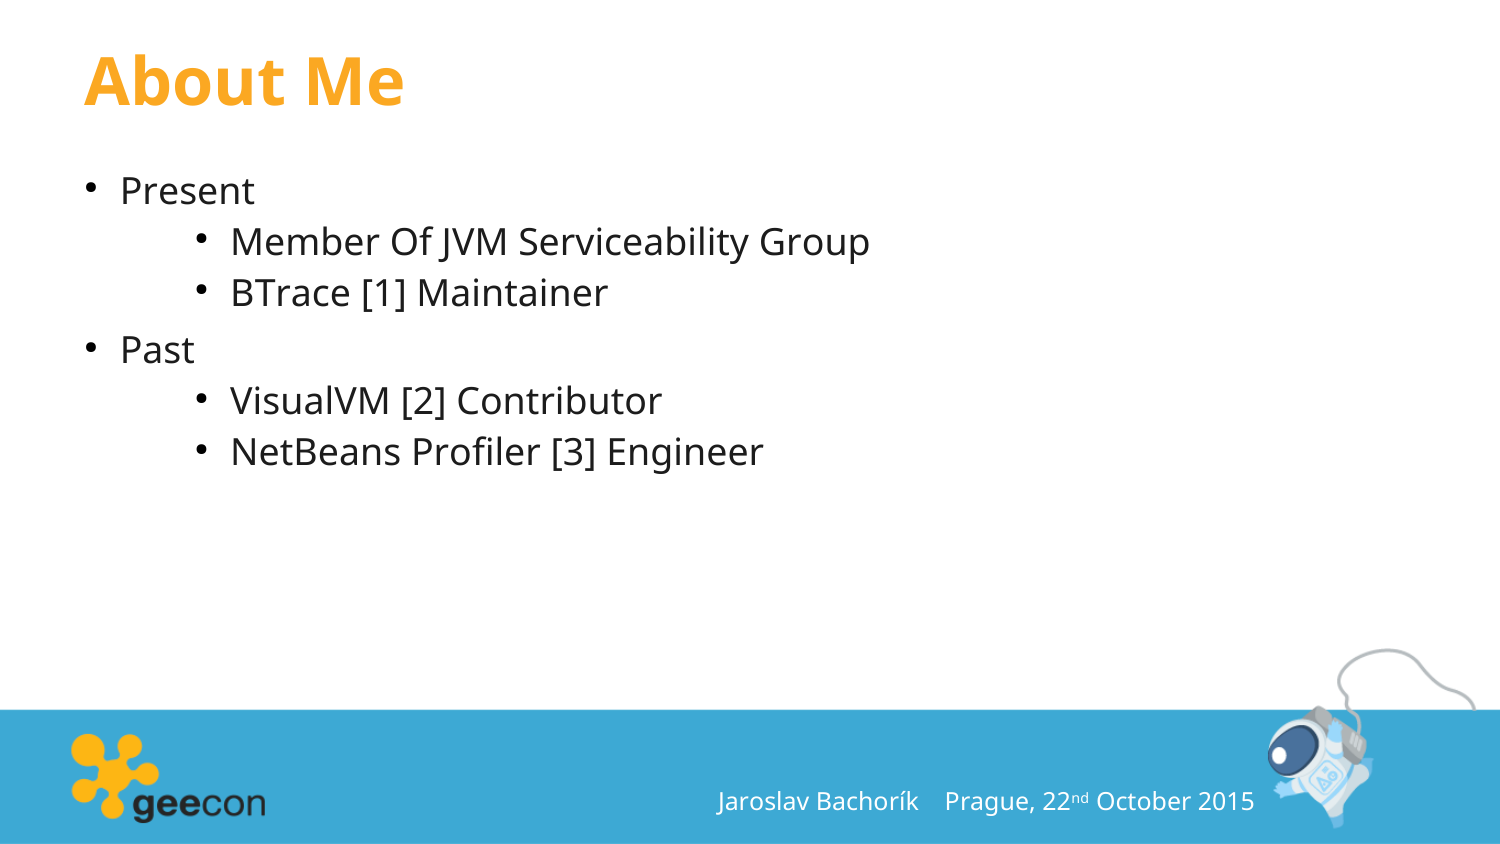

# About Me
Present
Member Of JVM Serviceability Group
BTrace [1] Maintainer
Past
VisualVM [2] Contributor
NetBeans Profiler [3] Engineer
Jaroslav Bachorík Prague, 22nd October 2015